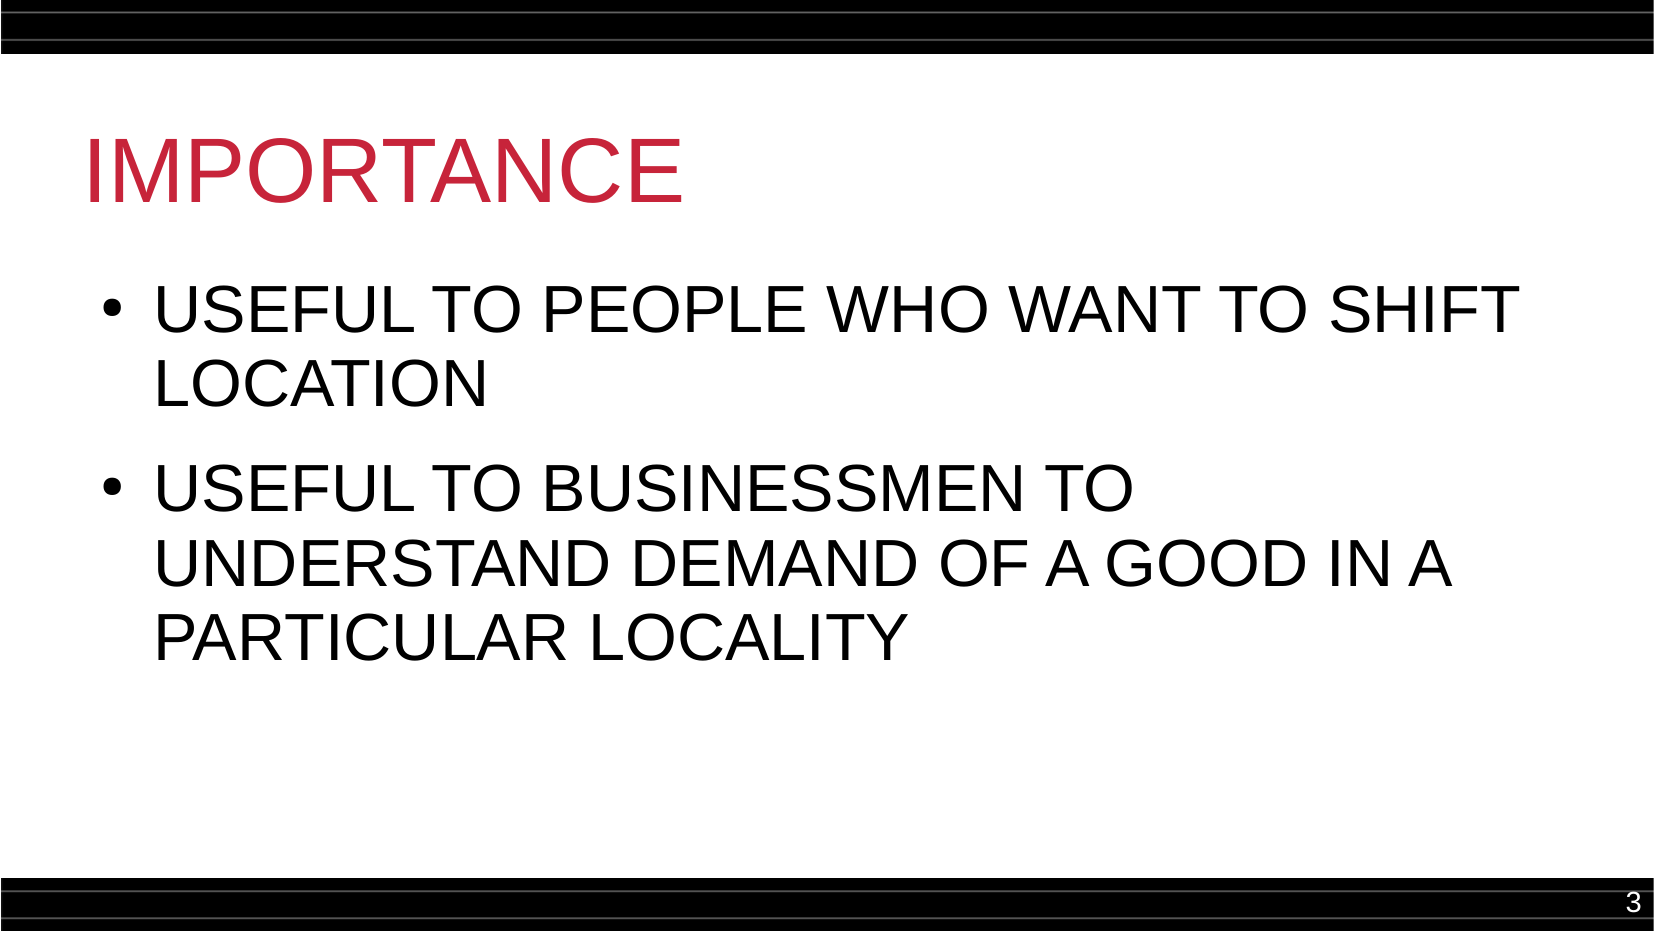

# IMPORTANCE
USEFUL TO PEOPLE WHO WANT TO SHIFT LOCATION
USEFUL TO BUSINESSMEN TO UNDERSTAND DEMAND OF A GOOD IN A PARTICULAR LOCALITY